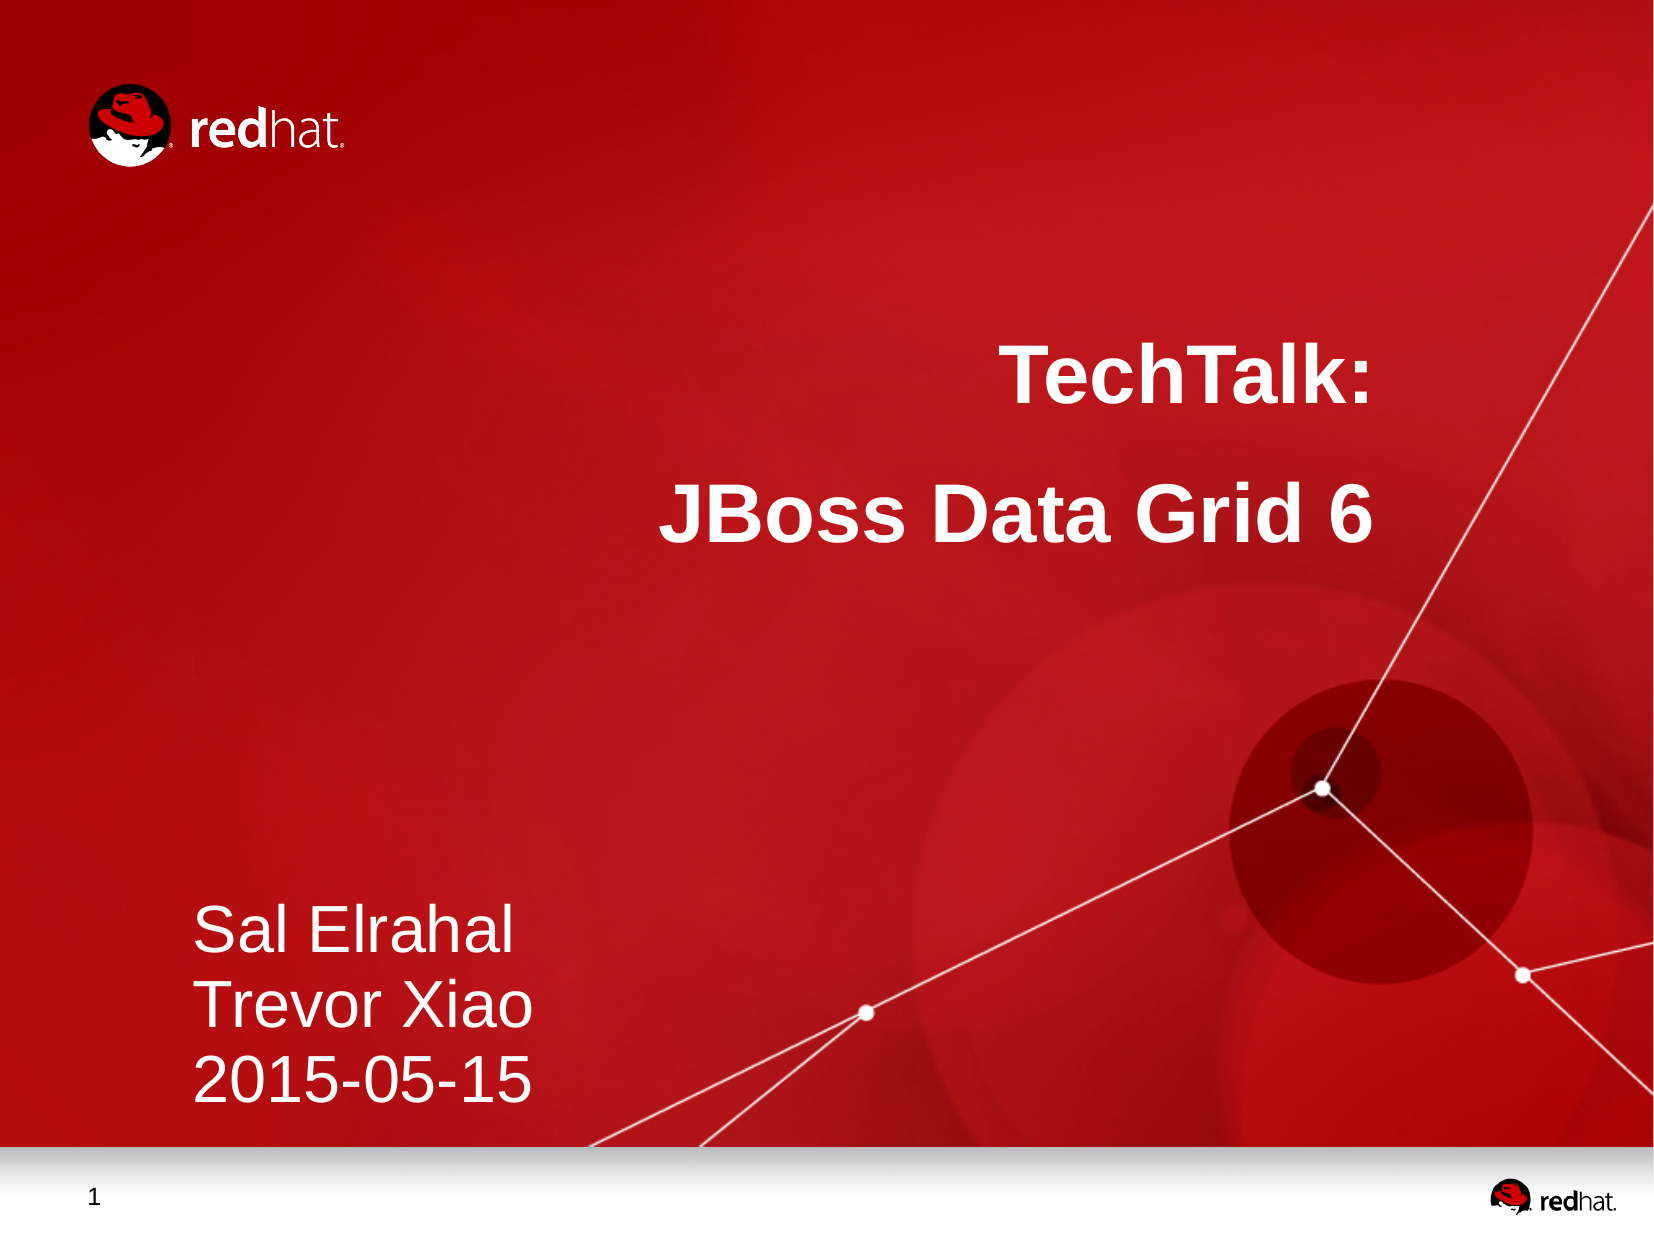

TechTalk:
						 JBoss Data Grid 6
Sal Elrahal
Trevor Xiao
2015-05-15